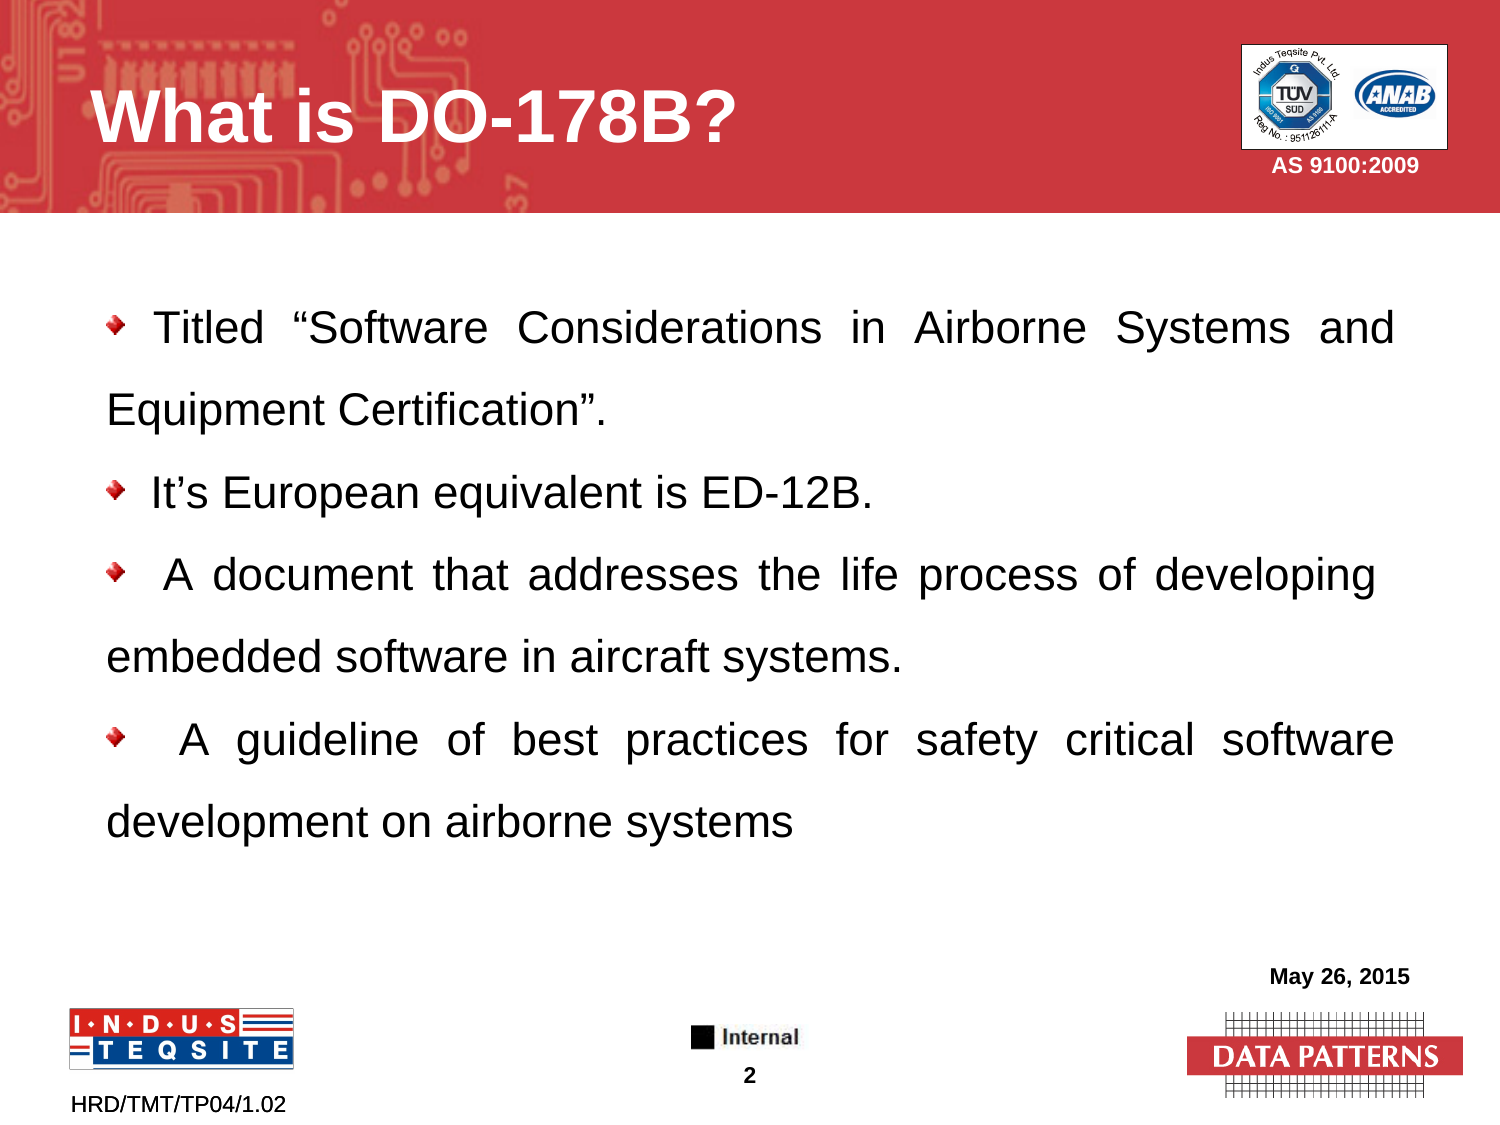

# What is DO-178B?
 Titled “Software Considerations in Airborne Systems and Equipment Certification”.
 It’s European equivalent is ED-12B.
 A document that addresses the life process of developing embedded software in aircraft systems.
 A guideline of best practices for safety critical software development on airborne systems